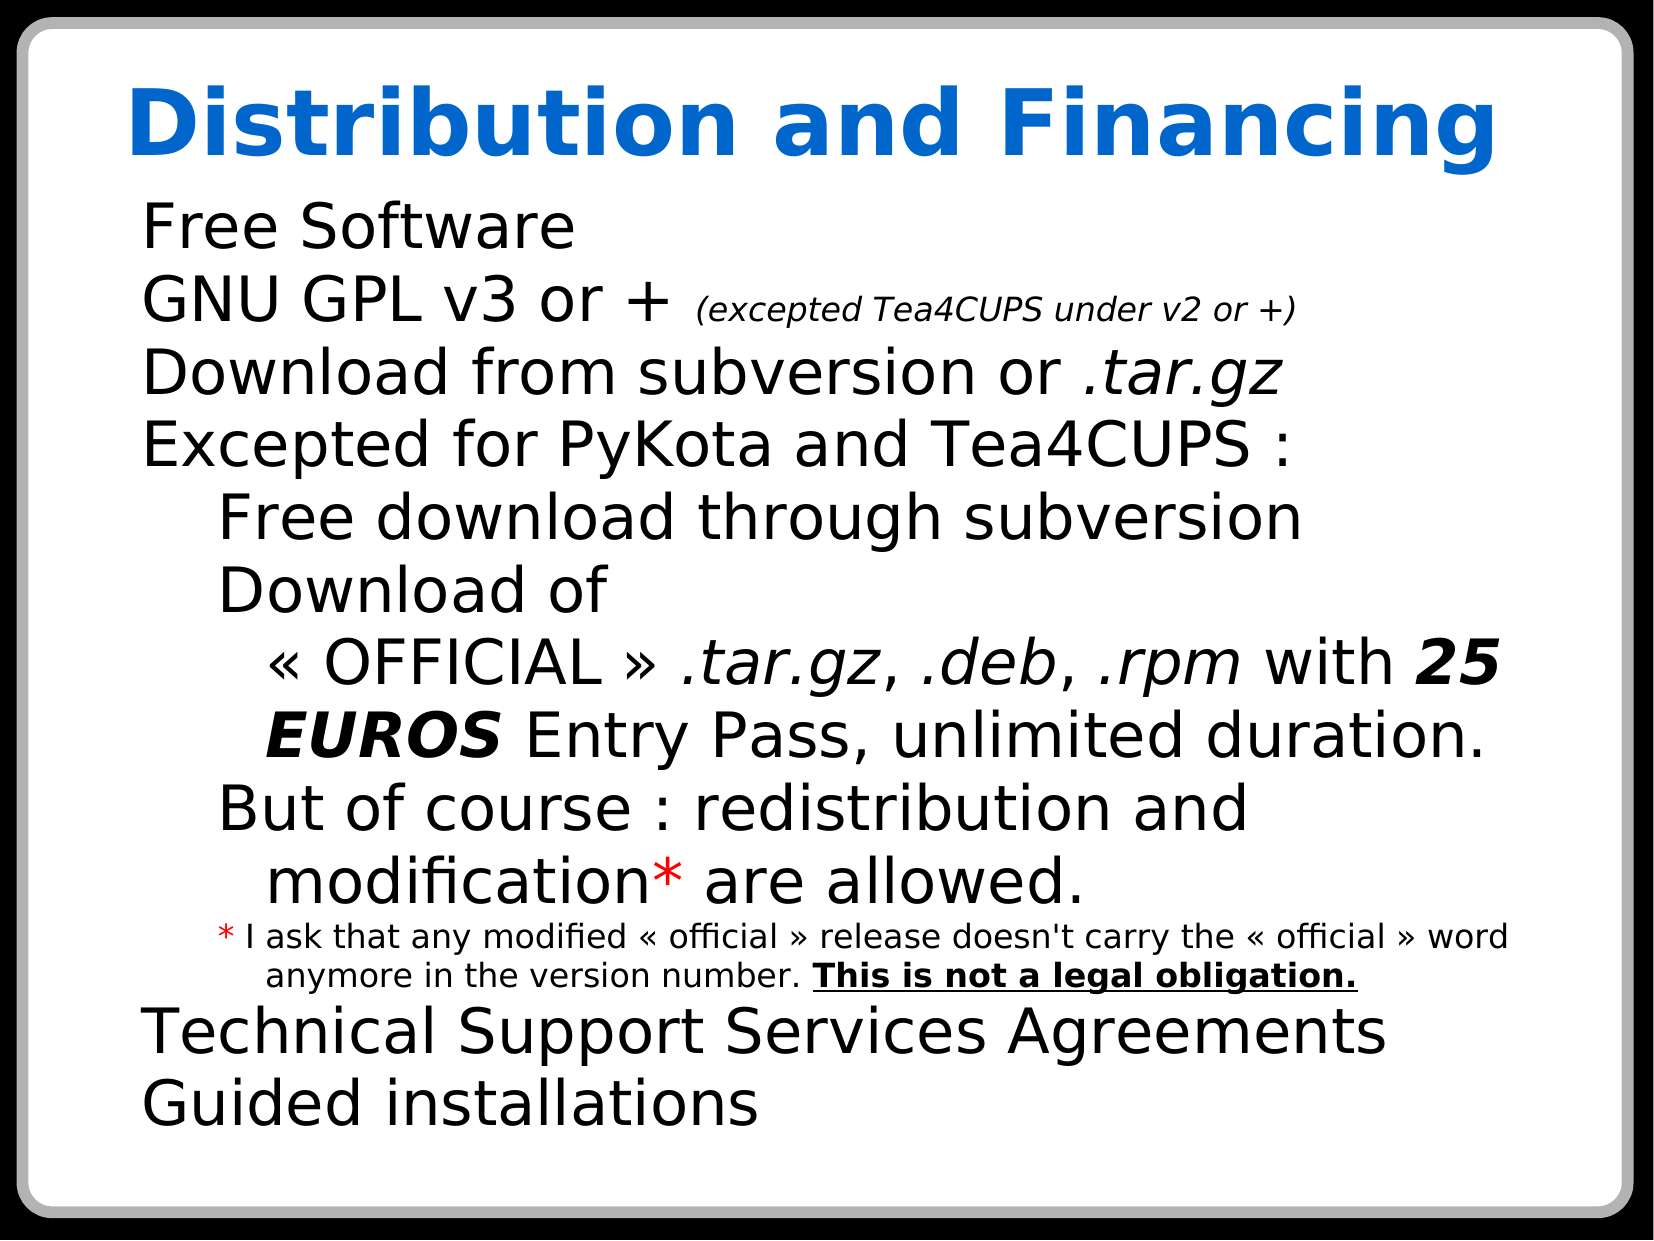

# Distribution and Financing
Free Software
GNU GPL v3 or + (excepted Tea4CUPS under v2 or +)
Download from subversion or .tar.gz
Excepted for PyKota and Tea4CUPS :
Free download through subversion
Download of « OFFICIAL » .tar.gz, .deb, .rpm with 25 EUROS Entry Pass, unlimited duration.
But of course : redistribution and modification* are allowed.
* I ask that any modified « official » release doesn't carry the « official » word anymore in the version number. This is not a legal obligation.
Technical Support Services Agreements
Guided installations